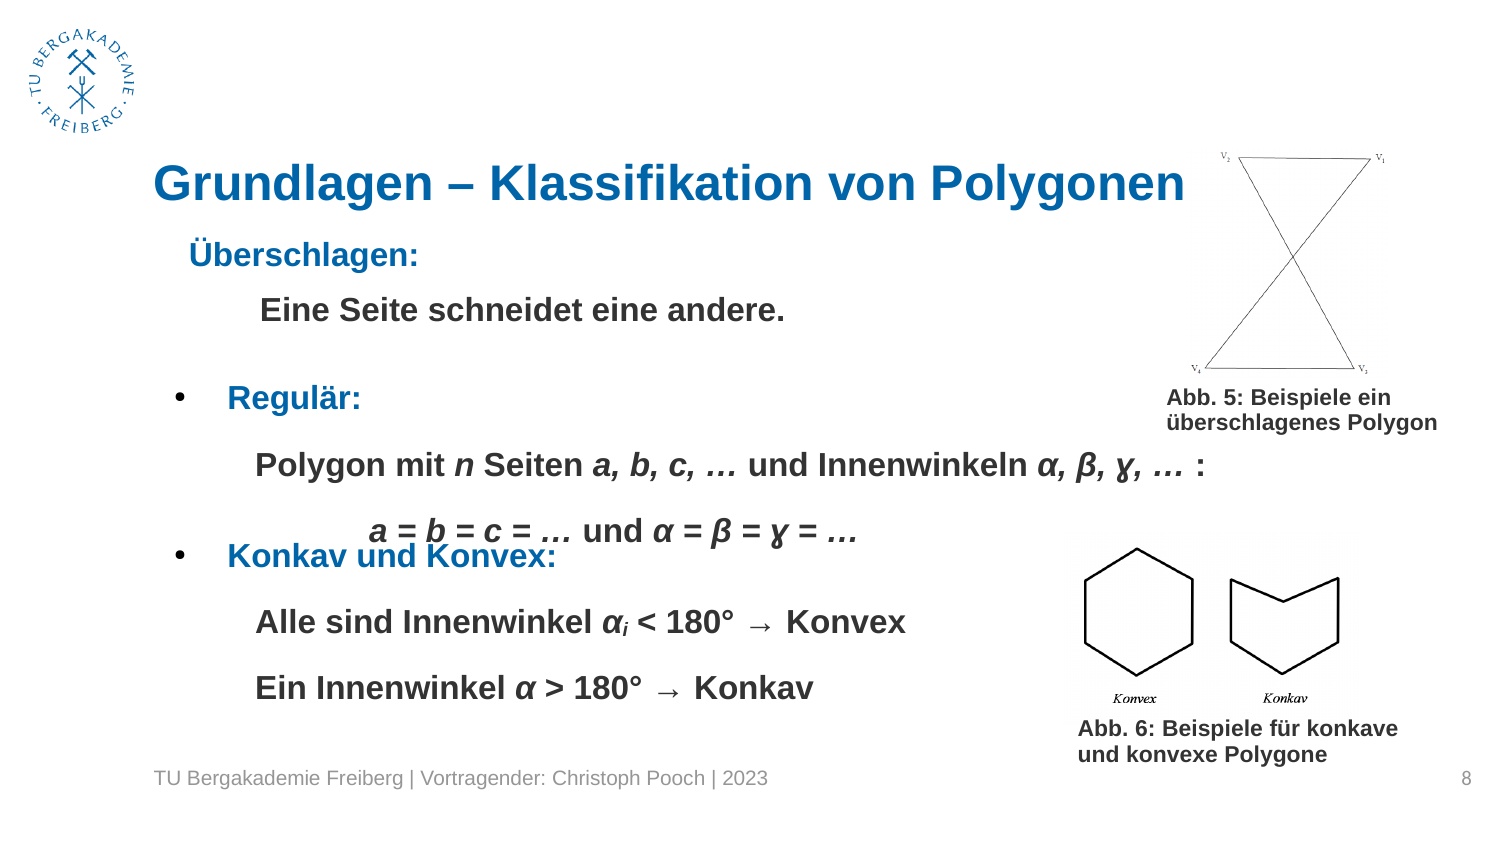

Grundlagen – Klassifikation von Polygonen
# Überschlagen:
Eine Seite schneidet eine andere.
Regulär:
 Polygon mit n Seiten a, b, c, … und Innenwinkeln α, β, ɣ, … :
a = b = c = … und α = β = ɣ = …
Abb. 5: Beispiele ein überschlagenes Polygon
Konkav und Konvex:
 Alle sind Innenwinkel αi < 180° → Konvex
 Ein Innenwinkel α > 180° → Konkav
Abb. 6: Beispiele für konkave und konvexe Polygone
TU Bergakademie Freiberg | Vortragender: Christoph Pooch | 2023